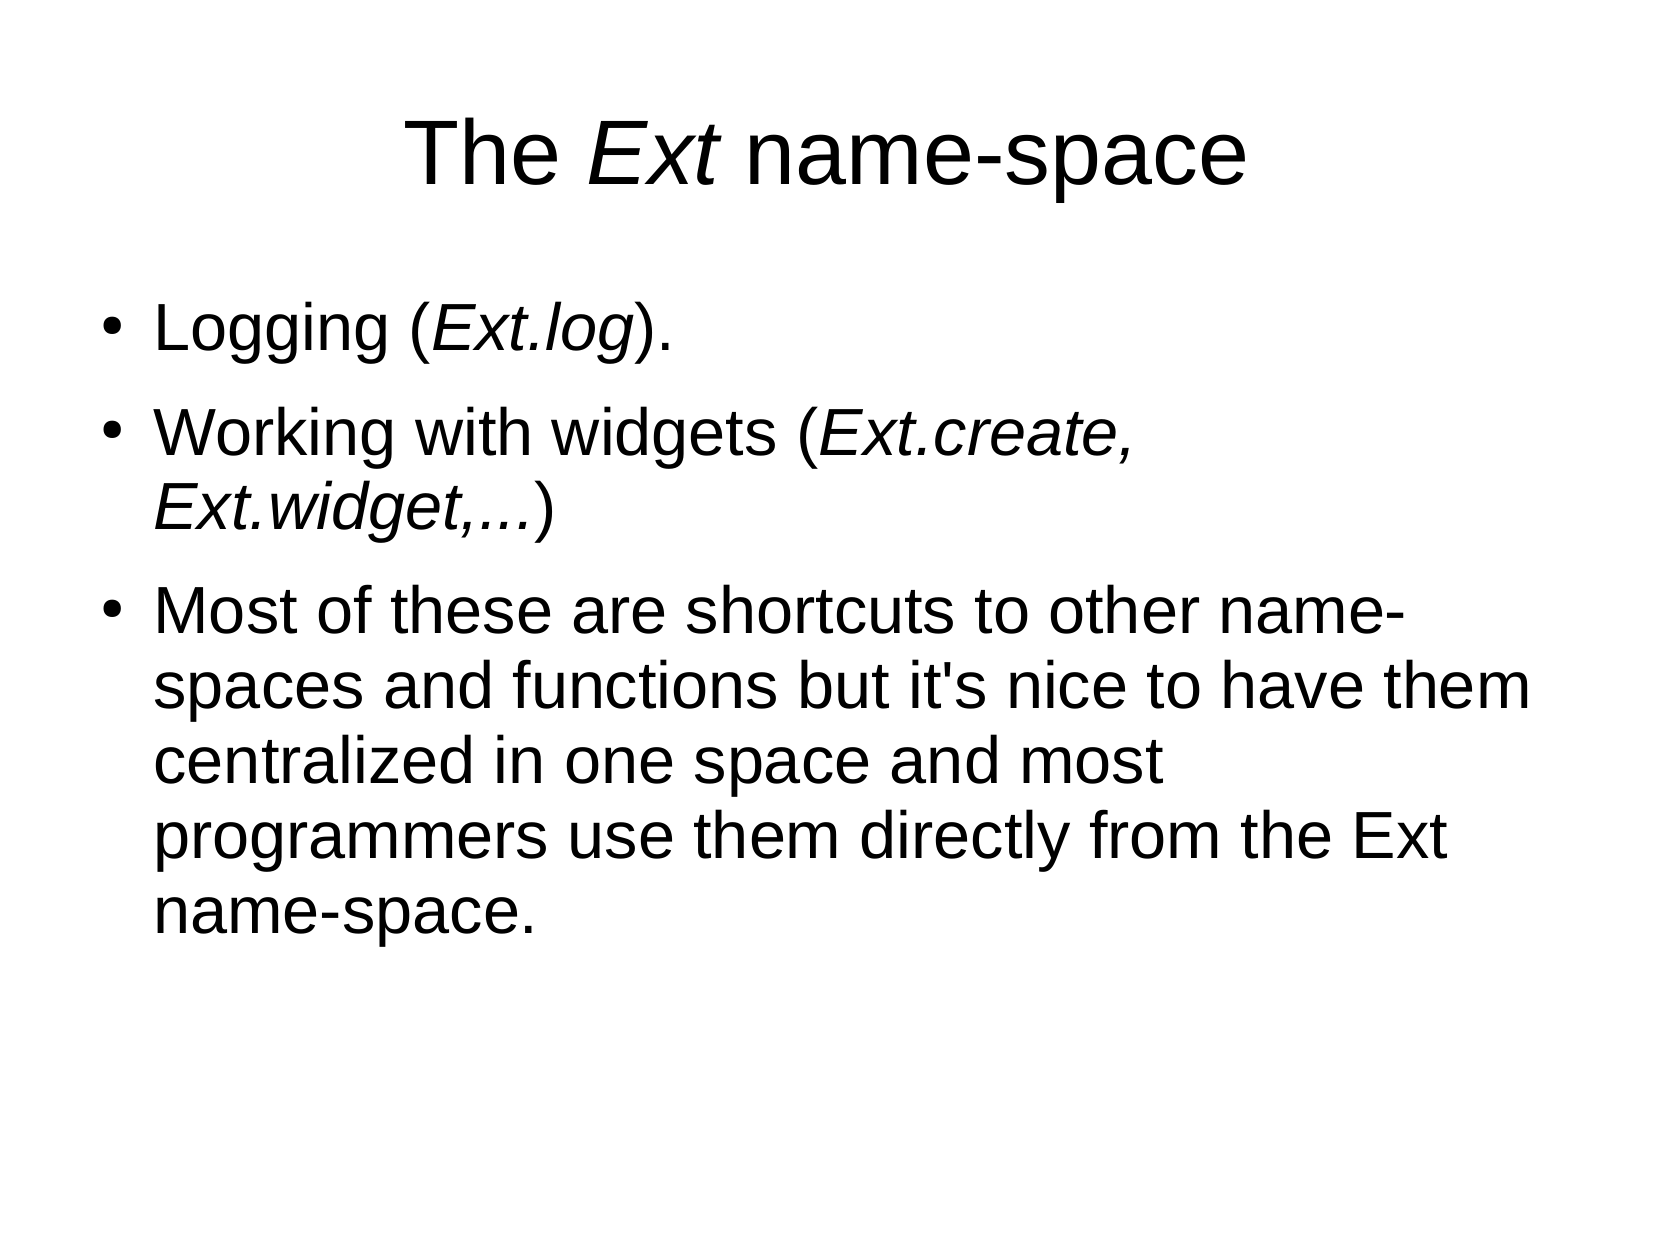

# The Ext name-space
Logging (Ext.log).
Working with widgets (Ext.create, Ext.widget,...)
Most of these are shortcuts to other name-spaces and functions but it's nice to have them centralized in one space and most programmers use them directly from the Ext name-space.